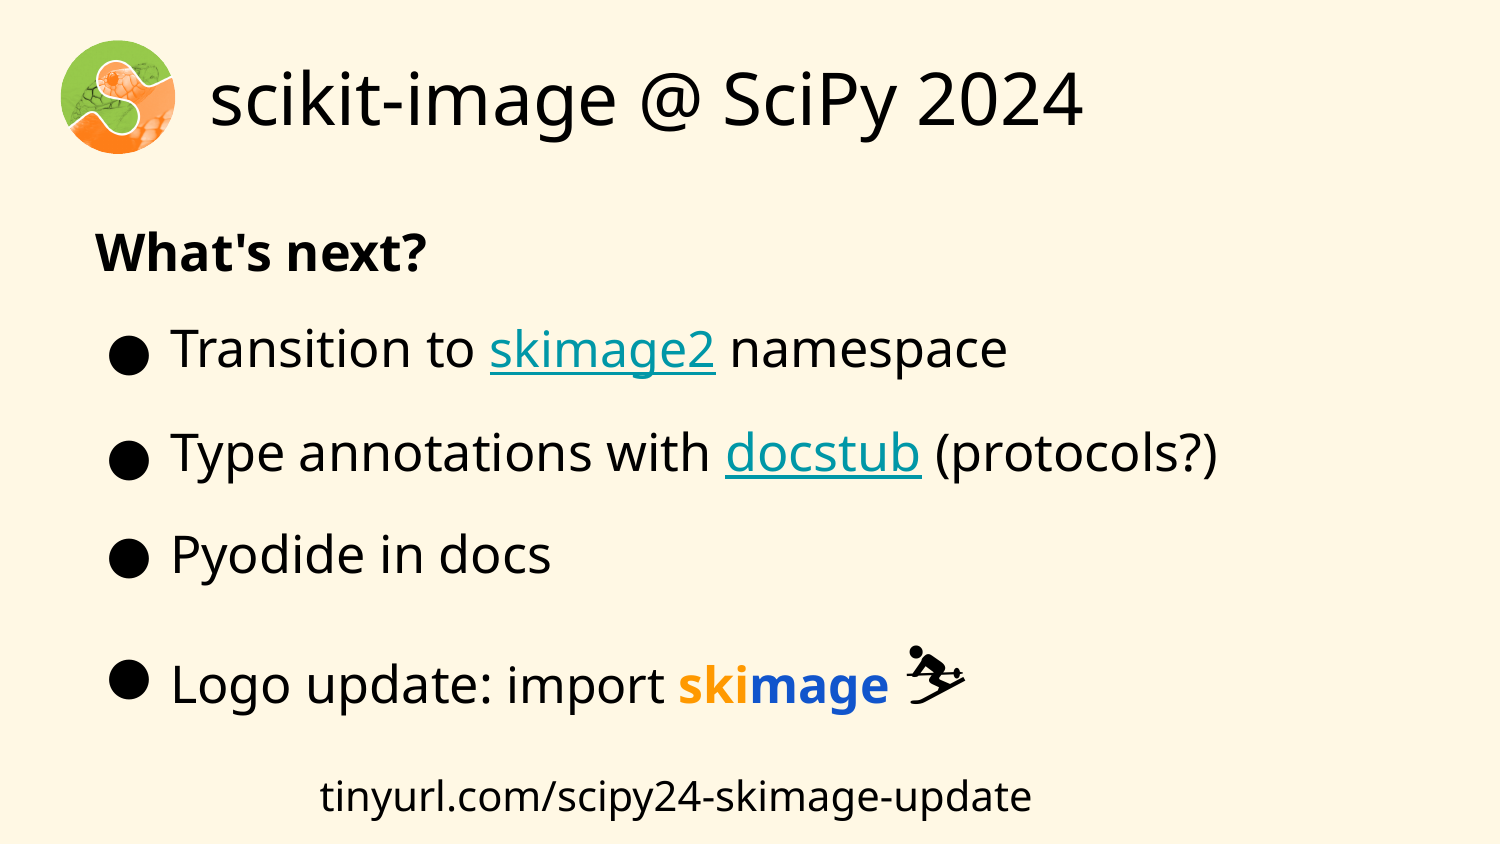

scikit-image @ SciPy 2024
What's next?
Transition to skimage2 namespace
Type annotations with docstub (protocols?)
Pyodide in docs
Logo update: import skimage ⛷️ 🧙
tinyurl.com/scipy24-skimage-update